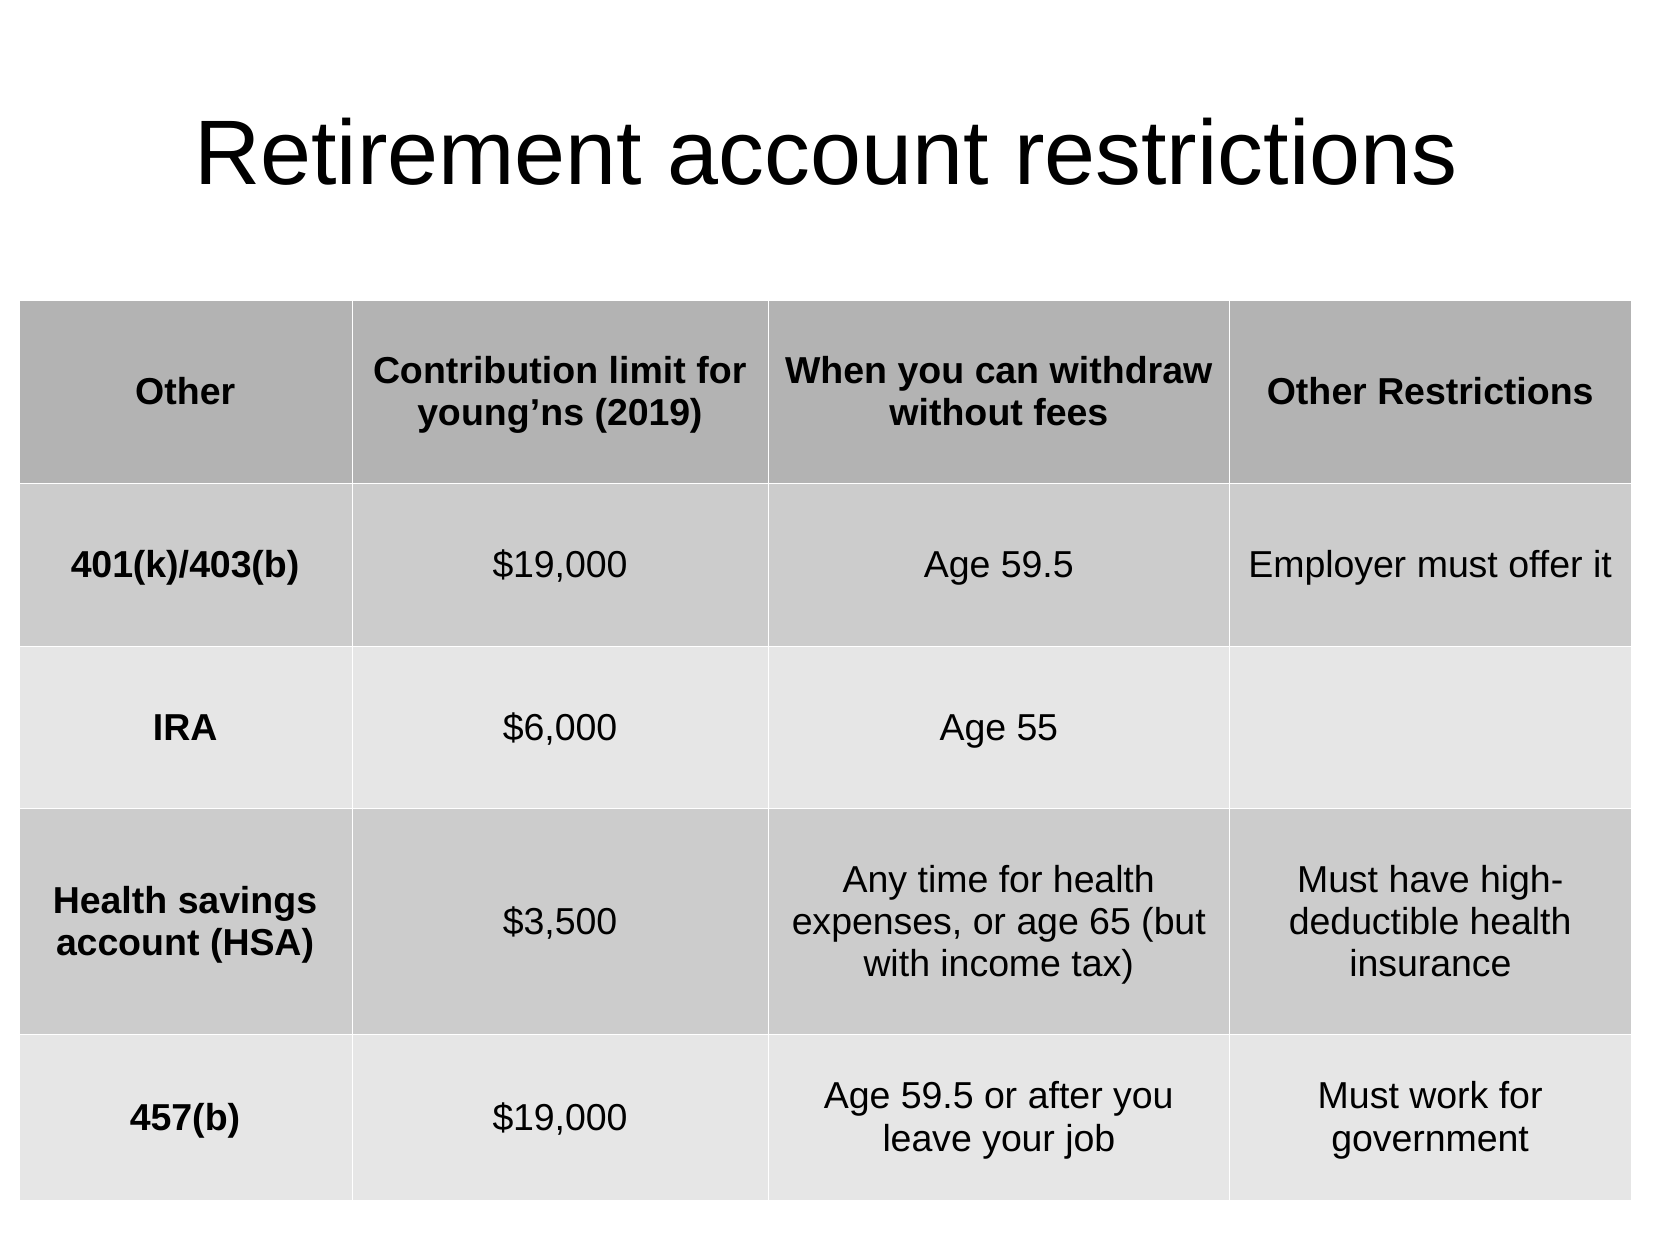

# Retirement account restrictions
| Other | Contribution limit for young’ns (2019) | When you can withdraw without fees | Other Restrictions |
| --- | --- | --- | --- |
| 401(k)/403(b) | $19,000 | Age 59.5 | Employer must offer it |
| IRA | $6,000 | Age 55 | |
| Health savings account (HSA) | $3,500 | Any time for health expenses, or age 65 (but with income tax) | Must have high-deductible health insurance |
| 457(b) | $19,000 | Age 59.5 or after you leave your job | Must work for government |